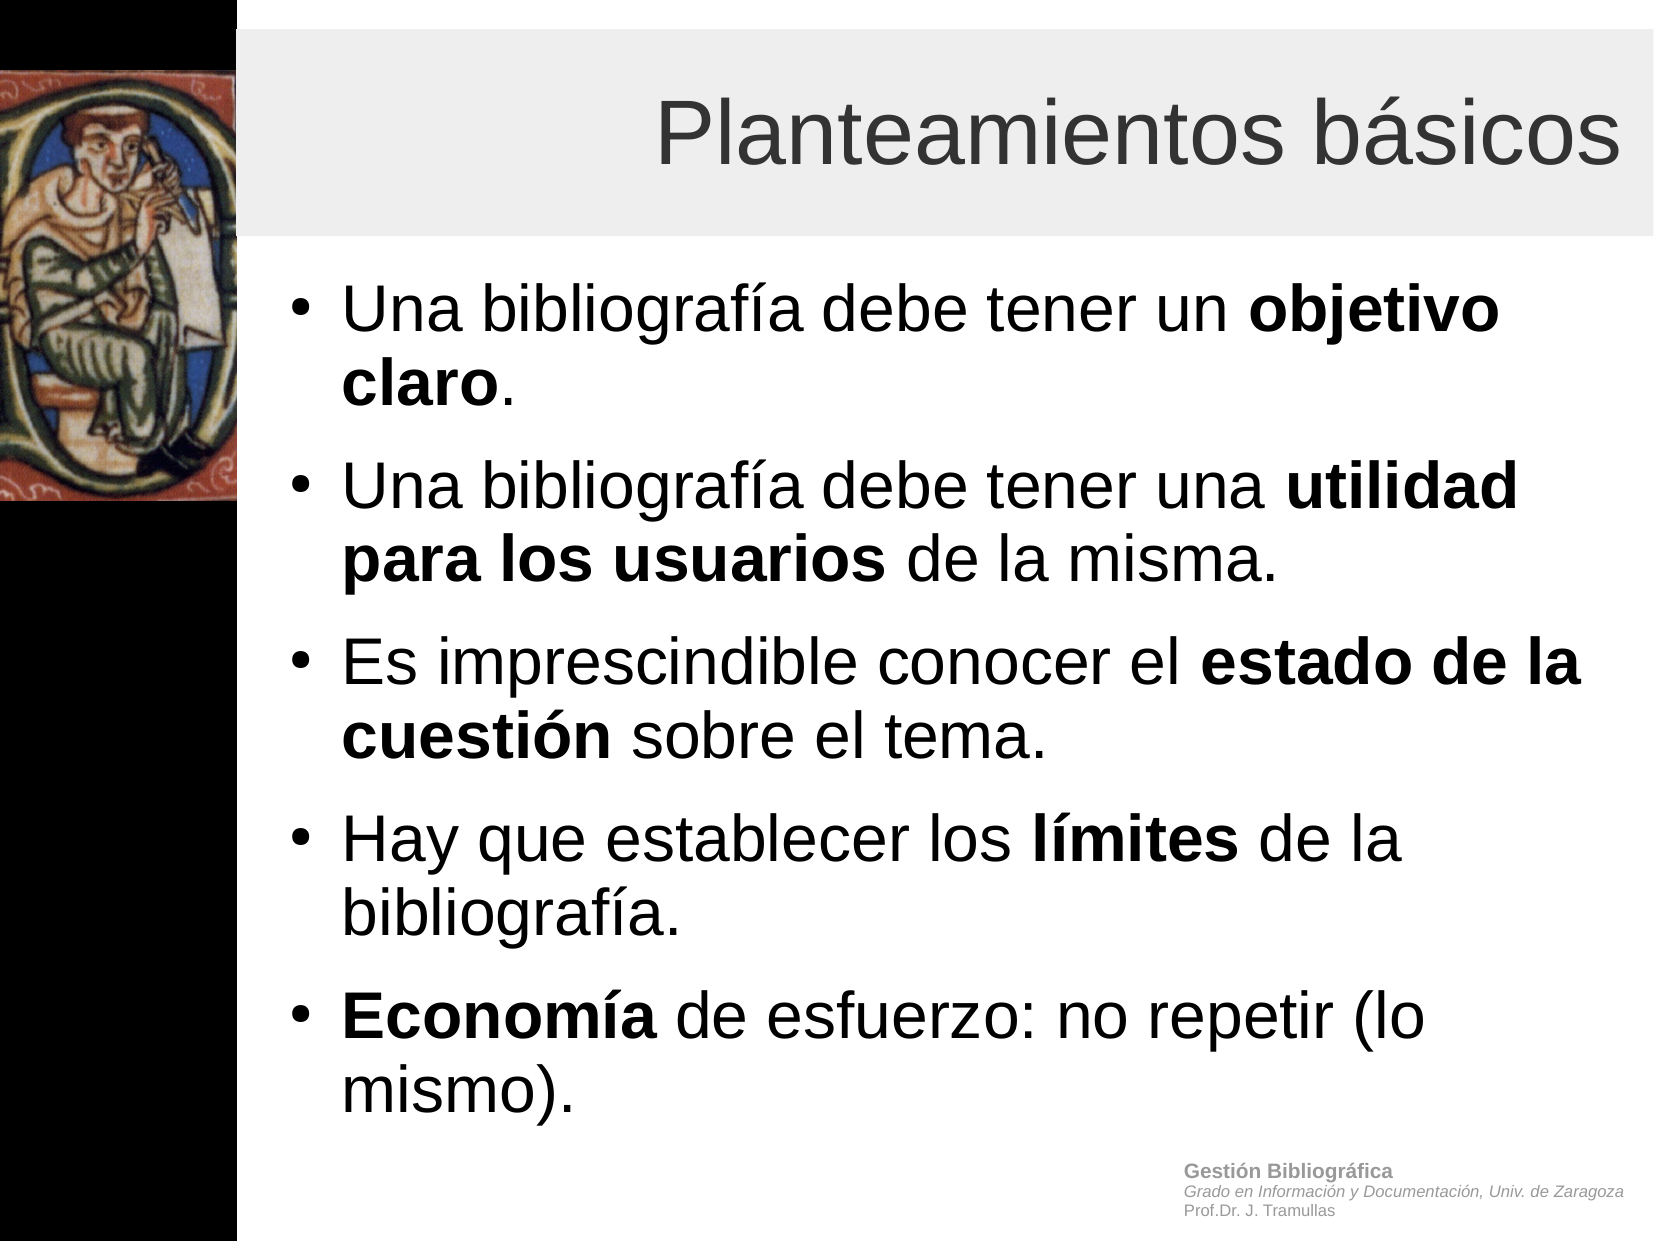

# Planteamientos básicos
Una bibliografía debe tener un objetivo claro.
Una bibliografía debe tener una utilidad para los usuarios de la misma.
Es imprescindible conocer el estado de la cuestión sobre el tema.
Hay que establecer los límites de la bibliografía.
Economía de esfuerzo: no repetir (lo mismo).